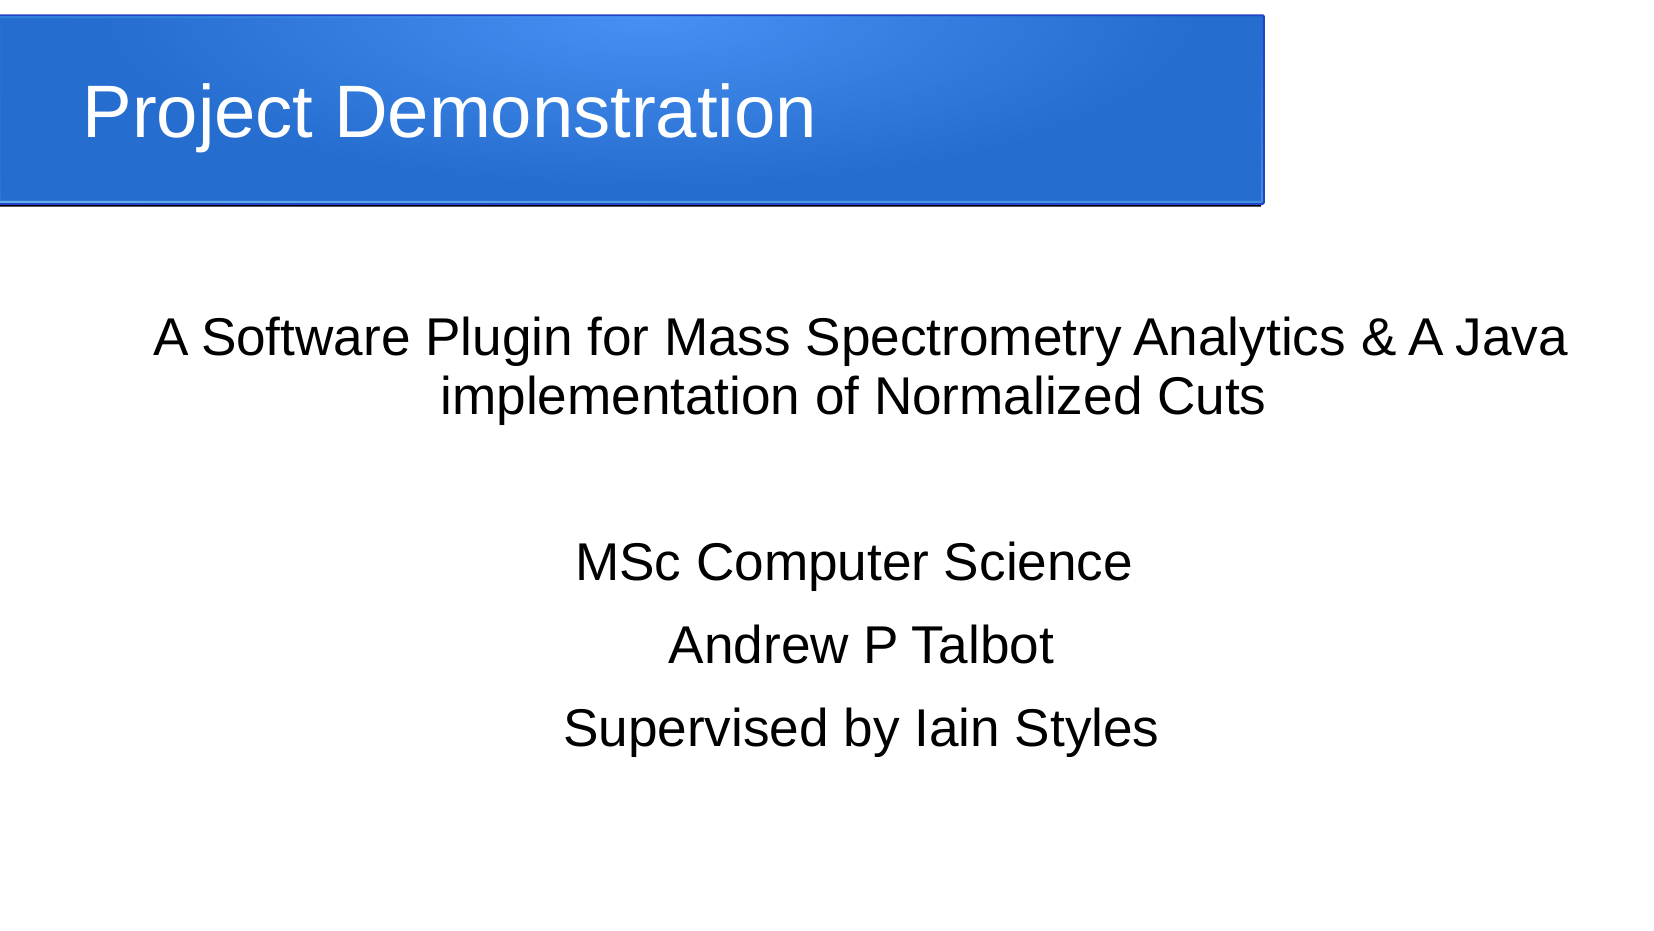

# Project Demonstration
A Software Plugin for Mass Spectrometry Analytics & A Java implementation of Normalized Cuts
MSc Computer Science
Andrew P Talbot
Supervised by Iain Styles